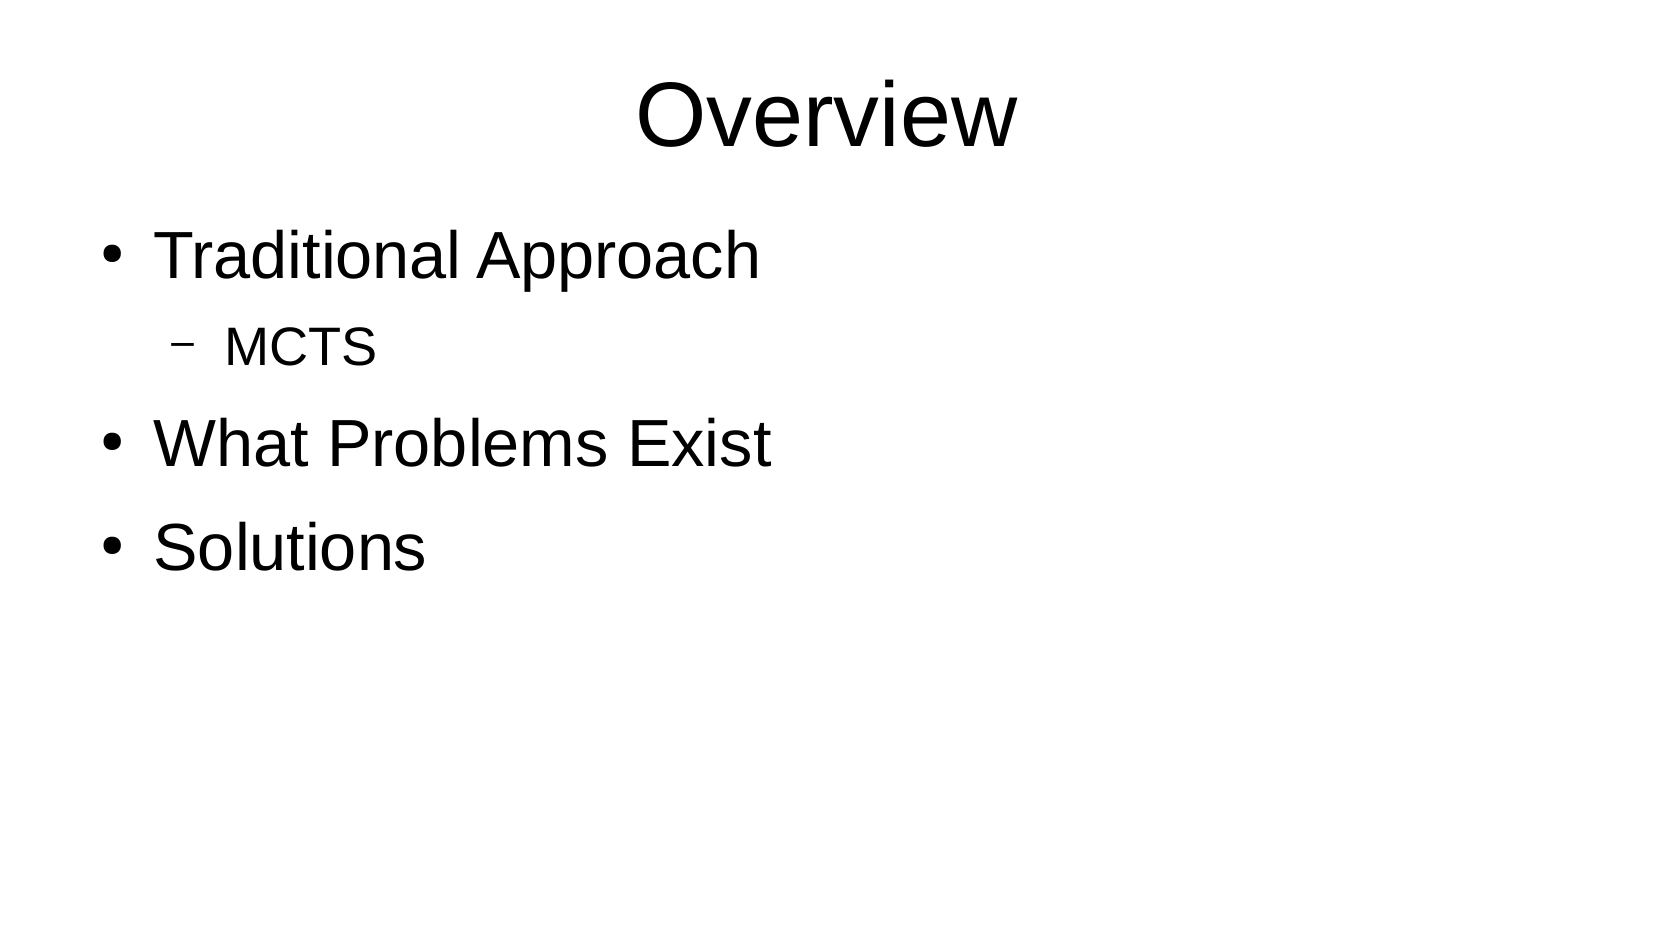

# Overview
Traditional Approach
MCTS
What Problems Exist
Solutions